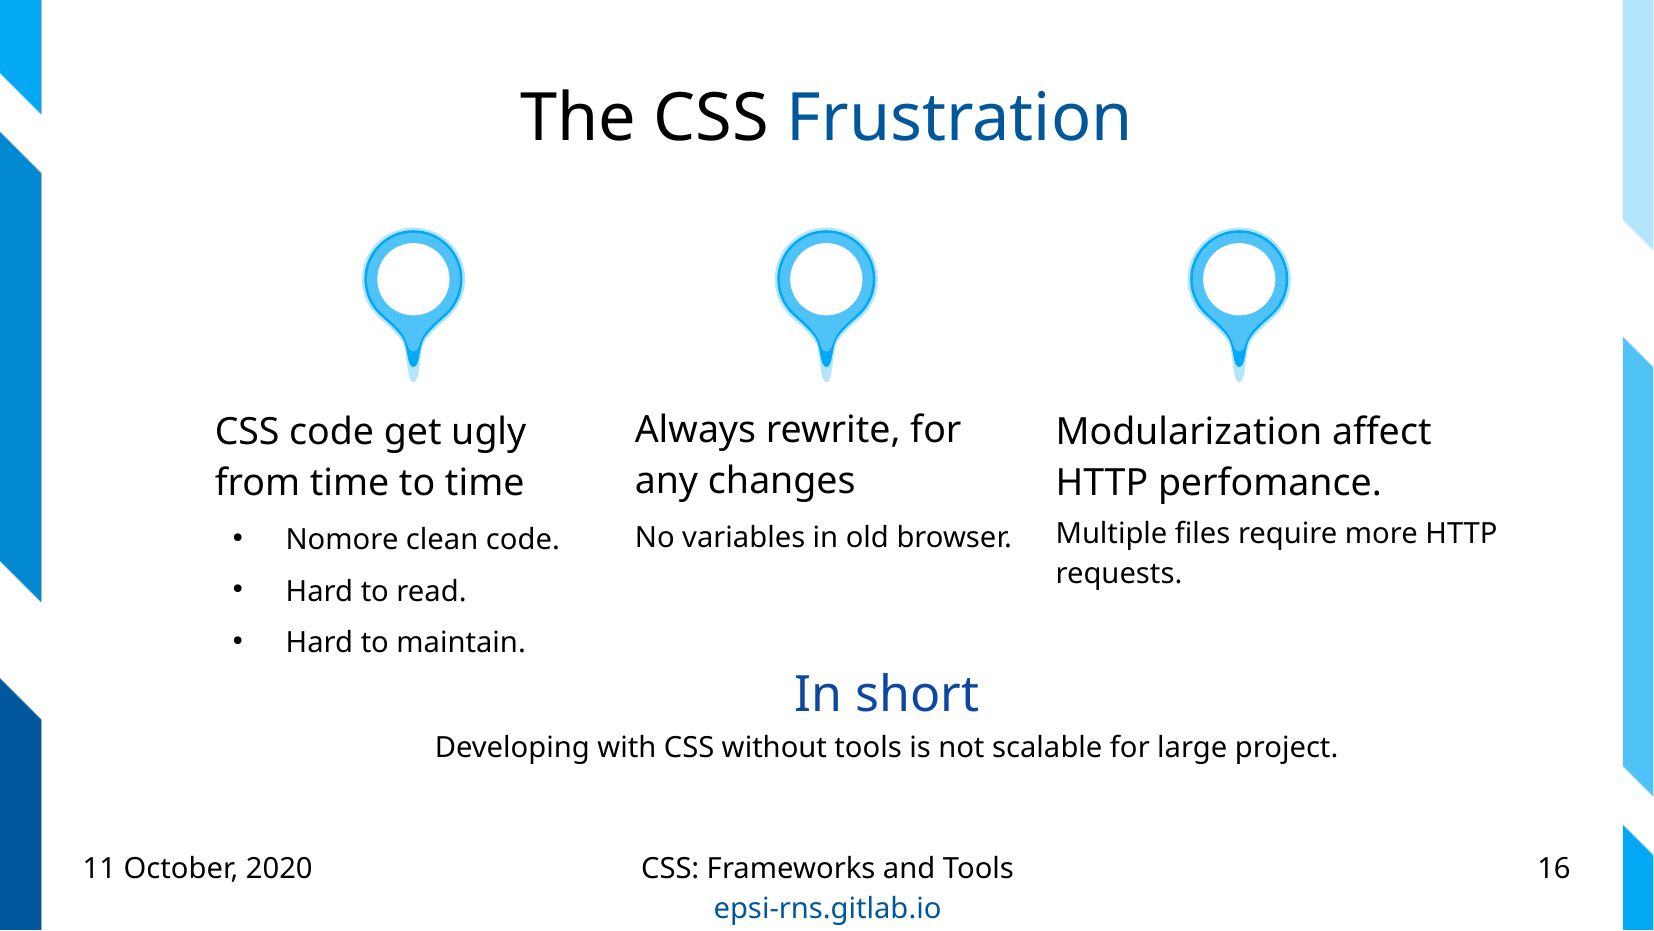

# The CSS Frustration
Always rewrite, for any changes
No variables in old browser.
CSS code get ugly from time to time
Nomore clean code.
Hard to read.
Hard to maintain.
Modularization affect HTTP perfomance.
Multiple files require more HTTP requests.
In short
Developing with CSS without tools is not scalable for large project.
11 October, 2020
CSS: Frameworks and Tools
16